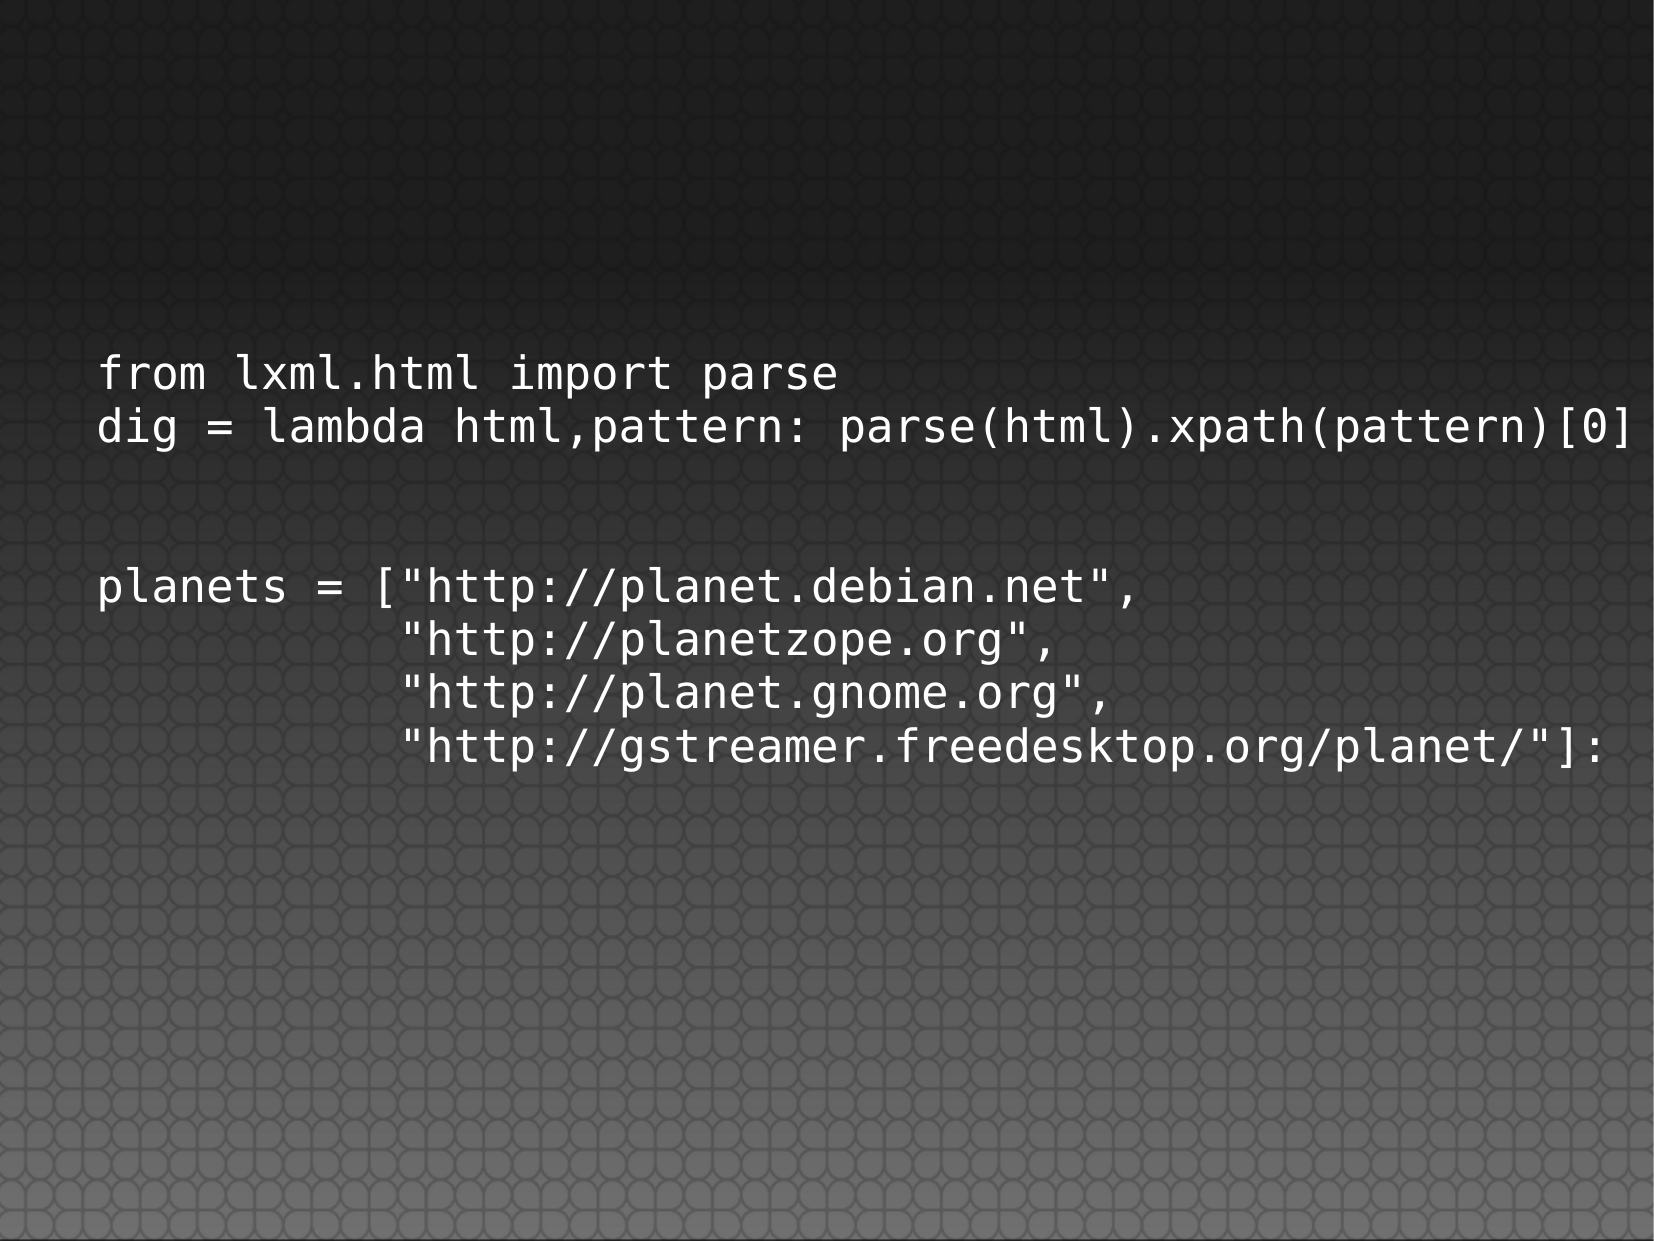

# from lxml.html import parse dig = lambda html,pattern: parse(html).xpath(pattern)[0] planets = ["http://planet.debian.net", "http://planetzope.org", "http://planet.gnome.org", "http://gstreamer.freedesktop.org/planet/"]: